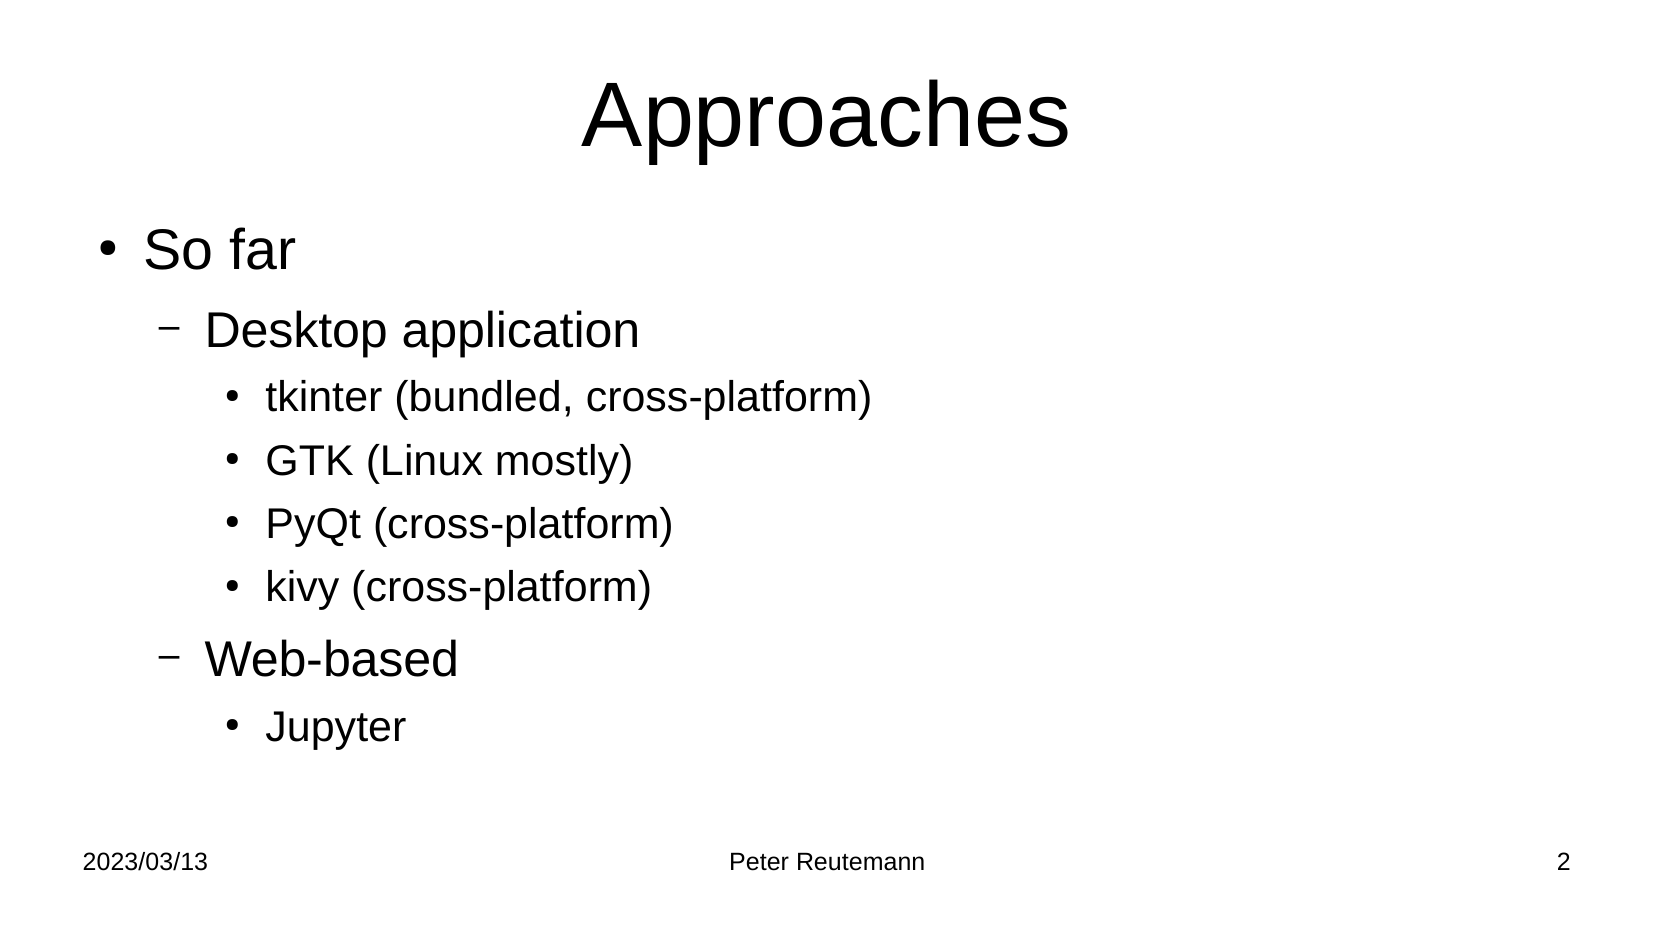

# Approaches
So far
Desktop application
tkinter (bundled, cross-platform)
GTK (Linux mostly)
PyQt (cross-platform)
kivy (cross-platform)
Web-based
Jupyter
2023/03/13
Peter Reutemann
2